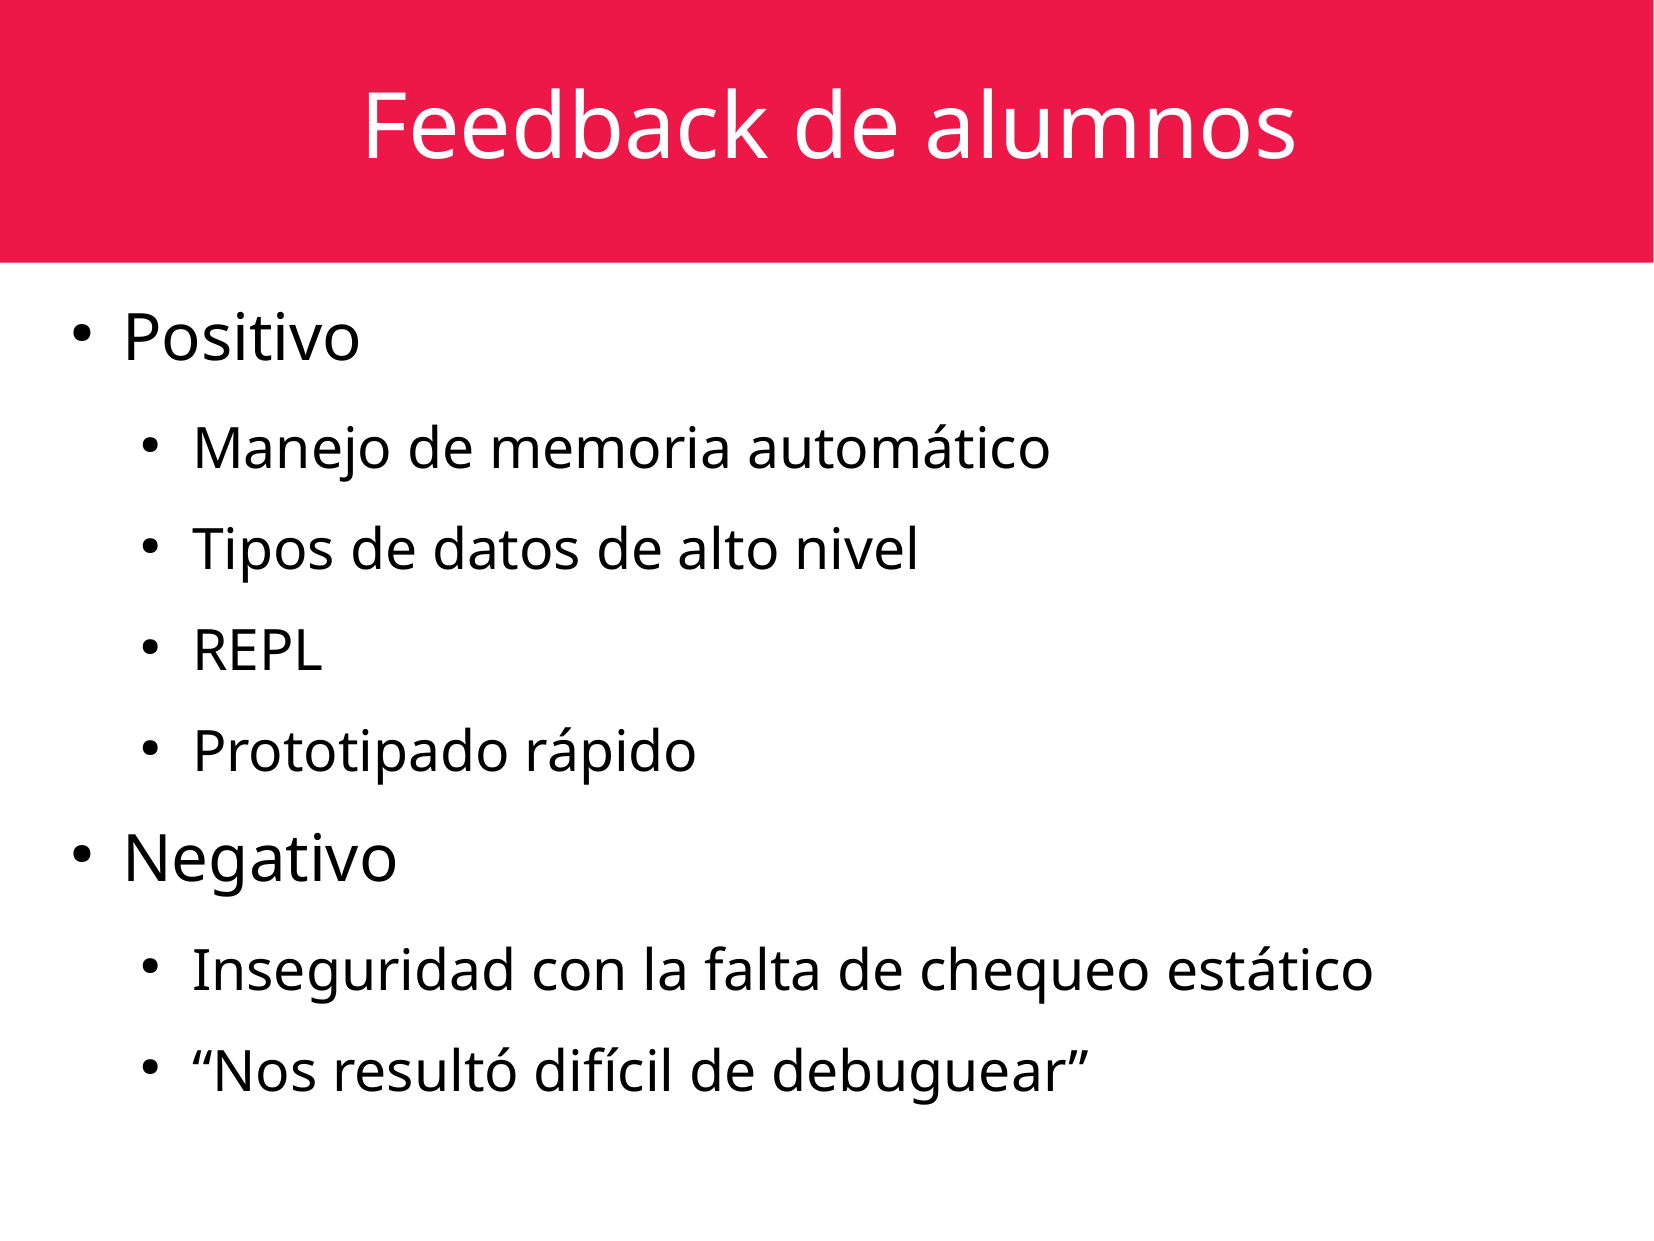

# Feedback de alumnos
Positivo
Manejo de memoria automático
Tipos de datos de alto nivel
REPL
Prototipado rápido
Negativo
Inseguridad con la falta de chequeo estático
“Nos resultó difícil de debuguear”